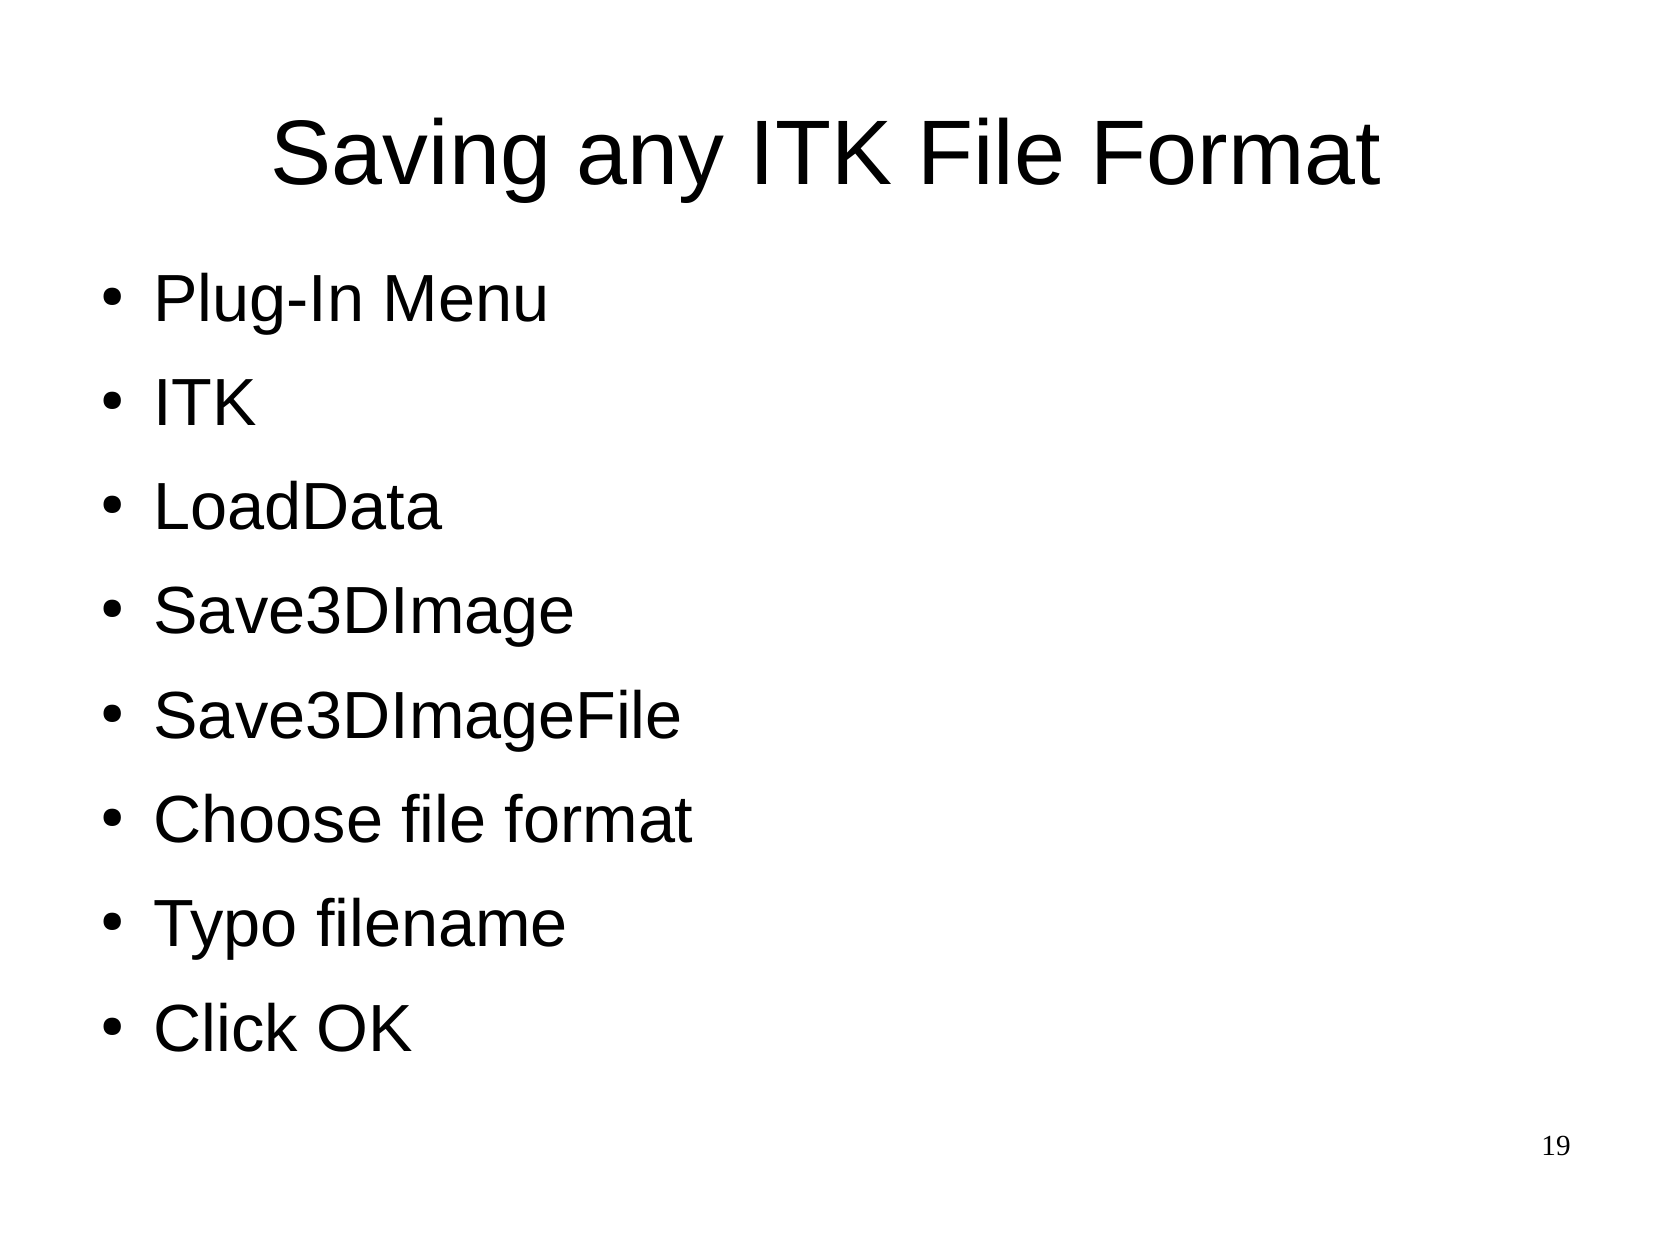

# Saving any ITK File Format
Plug-In Menu
ITK
LoadData
Save3DImage
Save3DImageFile
Choose file format
Typo filename
Click OK
19